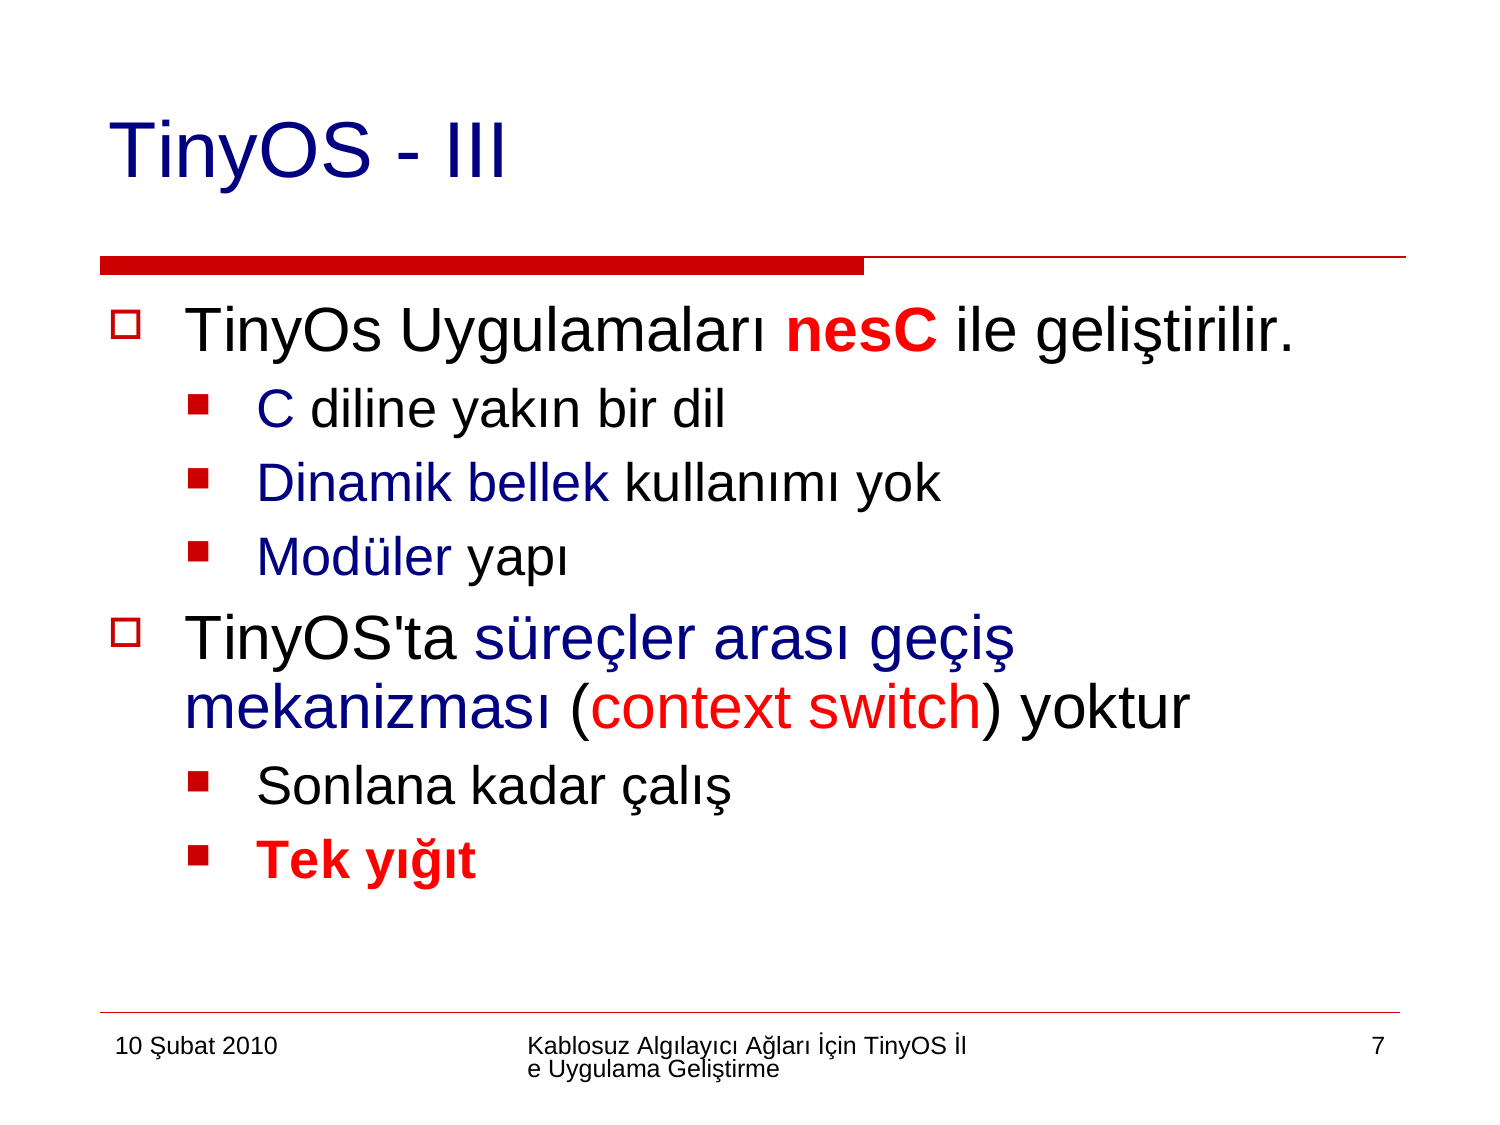

# TinyOS - III
TinyOs Uygulamaları nesC ile geliştirilir.
C diline yakın bir dil
Dinamik bellek kullanımı yok
Modüler yapı
TinyOS'ta süreçler arası geçiş mekanizması (context switch) yoktur
Sonlana kadar çalış
Tek yığıt
10 Şubat 2010
Kablosuz Algılayıcı Ağları İçin TinyOS İle Uygulama Geliştirme
7